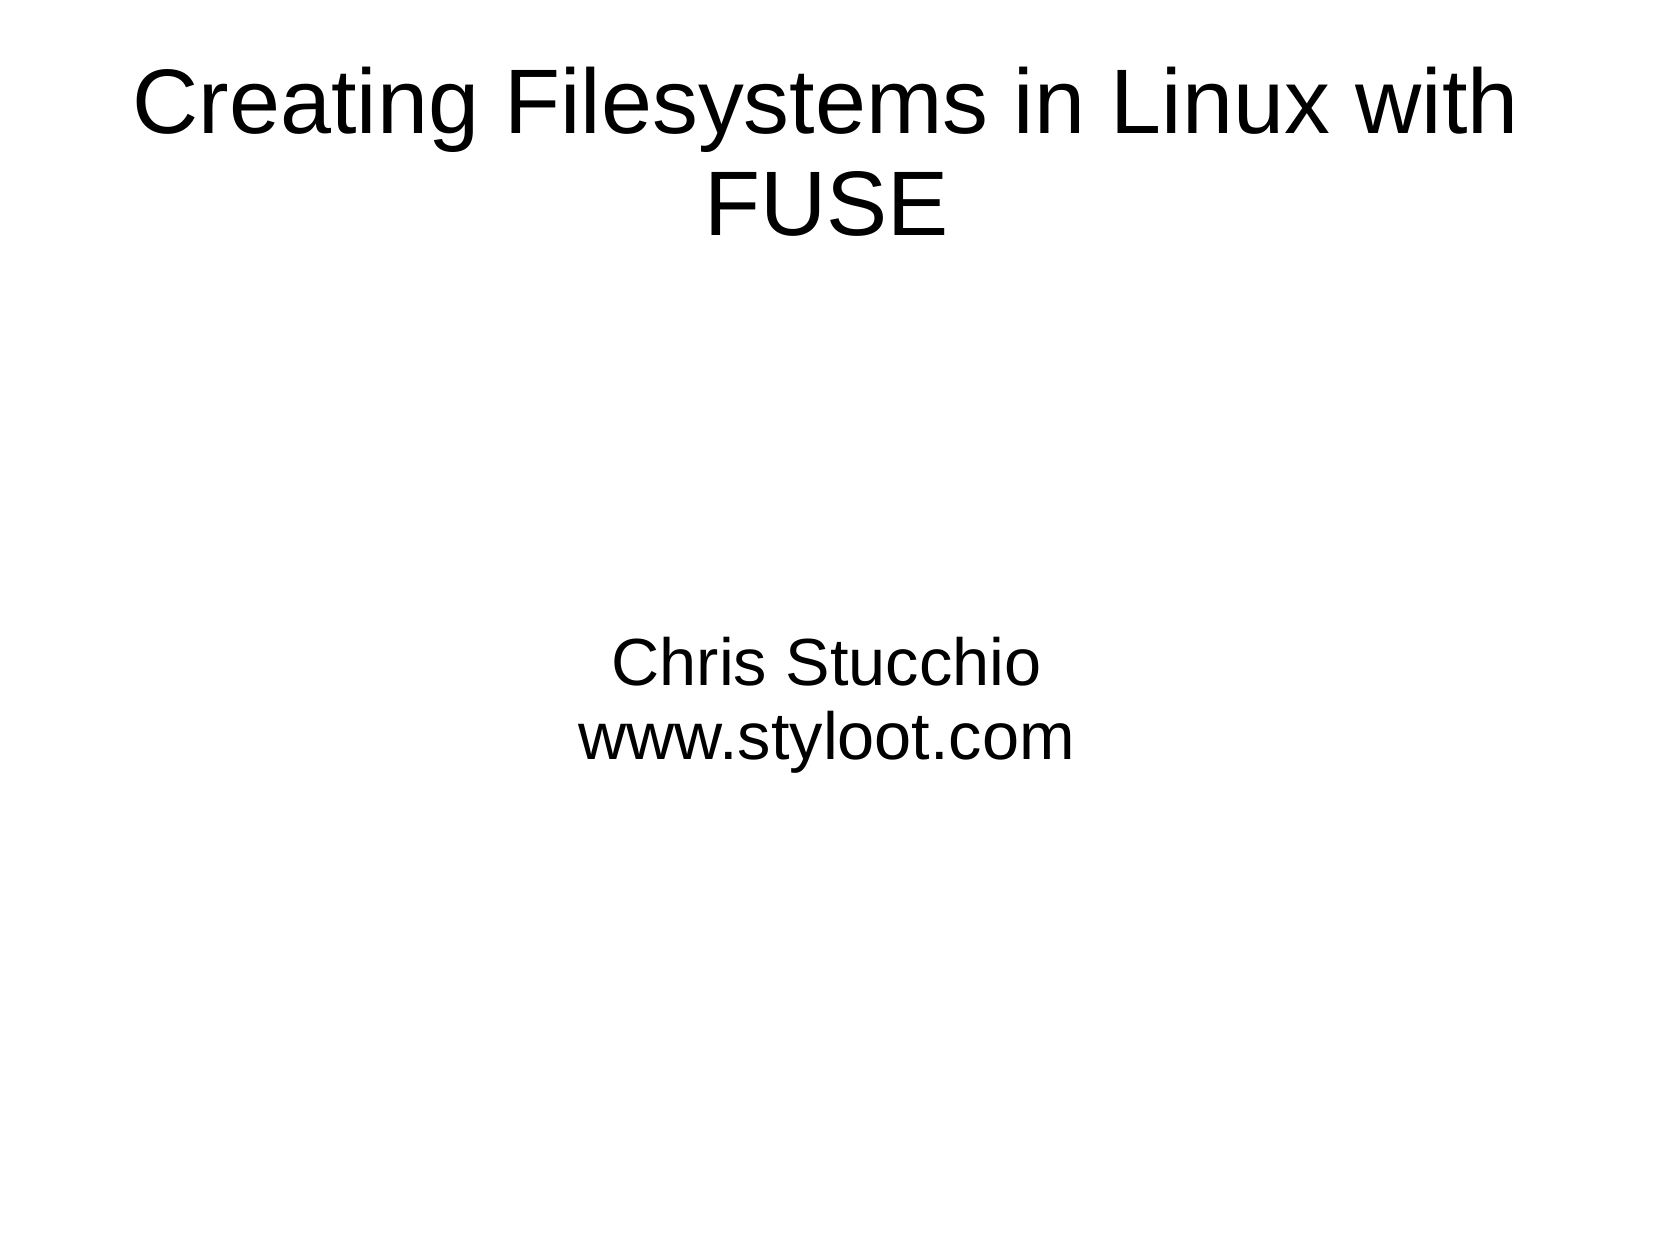

# Creating Filesystems in Linux with FUSE
Chris Stucchio
www.styloot.com